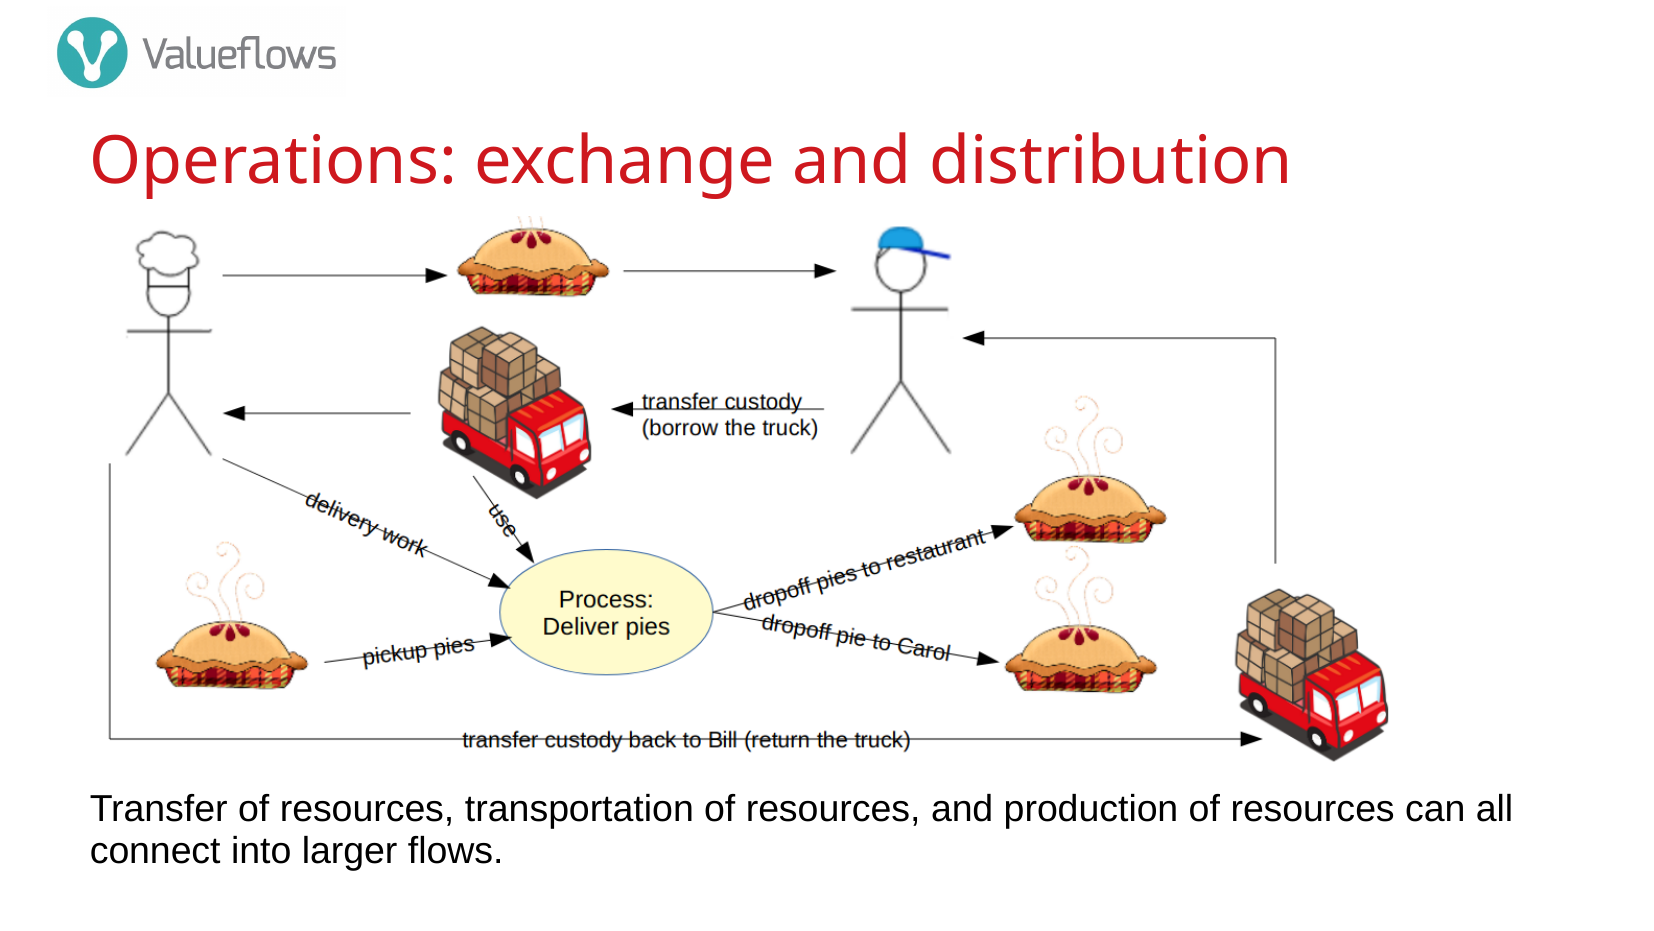

Operations: exchange and distribution
Transfer of resources, transportation of resources, and production of resources can all connect into larger flows.